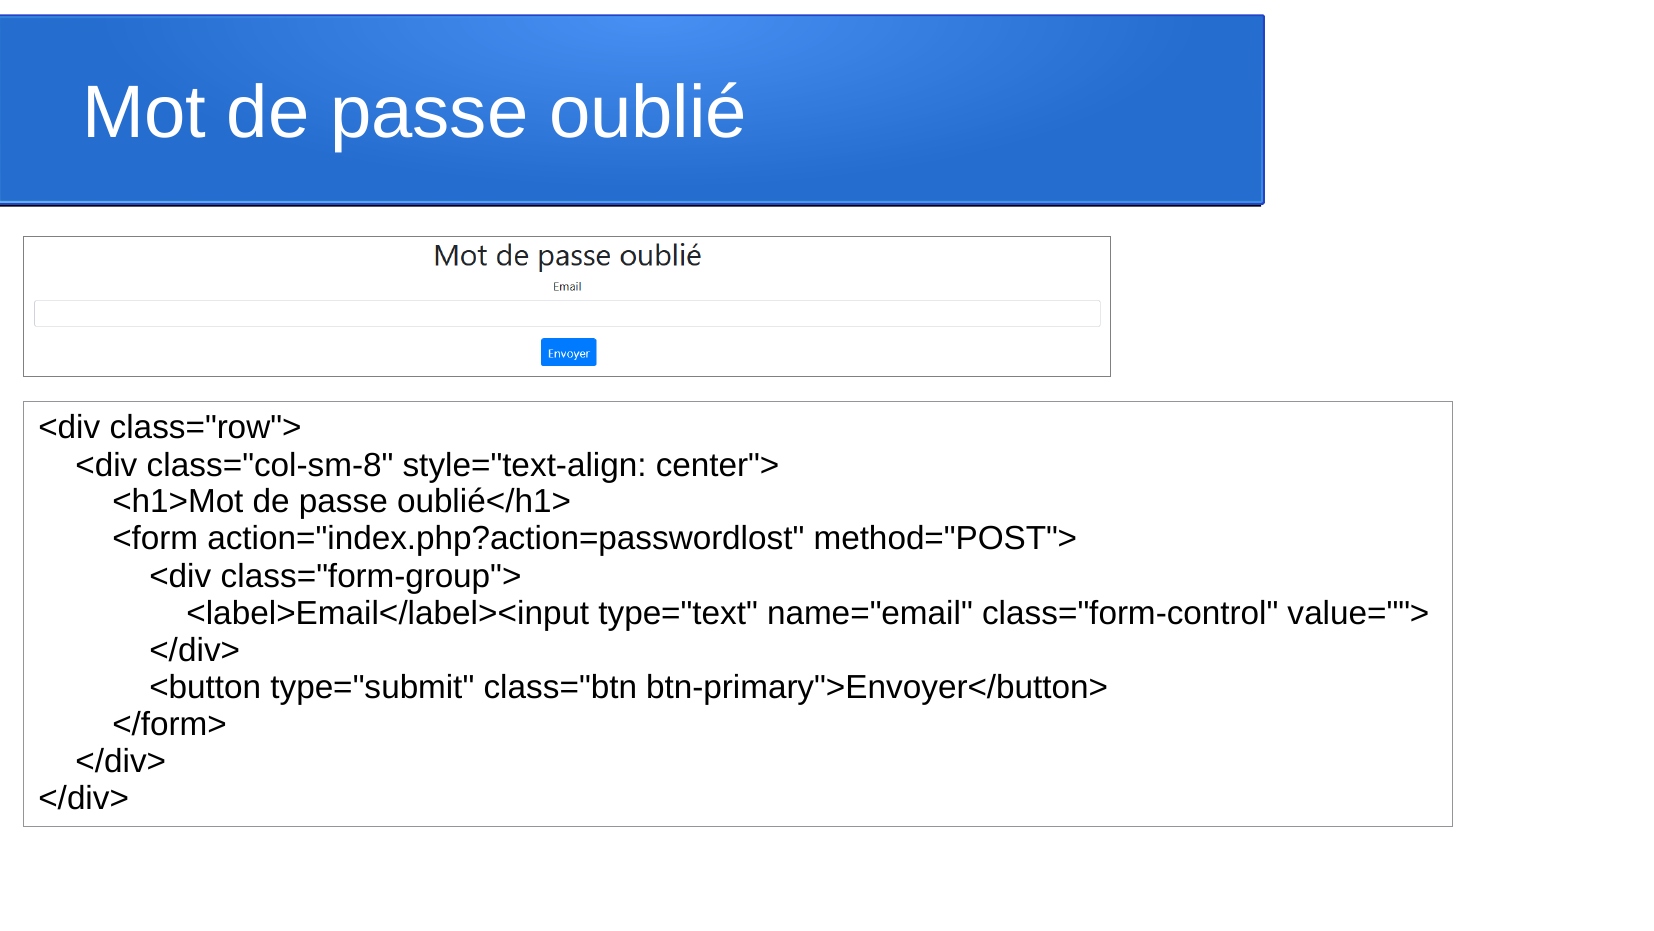

# Mot de passe oublié
<div class="row">
 <div class="col-sm-8" style="text-align: center">
 <h1>Mot de passe oublié</h1>
 <form action="index.php?action=passwordlost" method="POST">
 <div class="form-group">
 <label>Email</label><input type="text" name="email" class="form-control" value="">
 </div>
 <button type="submit" class="btn btn-primary">Envoyer</button>
 </form>
 </div>
</div>